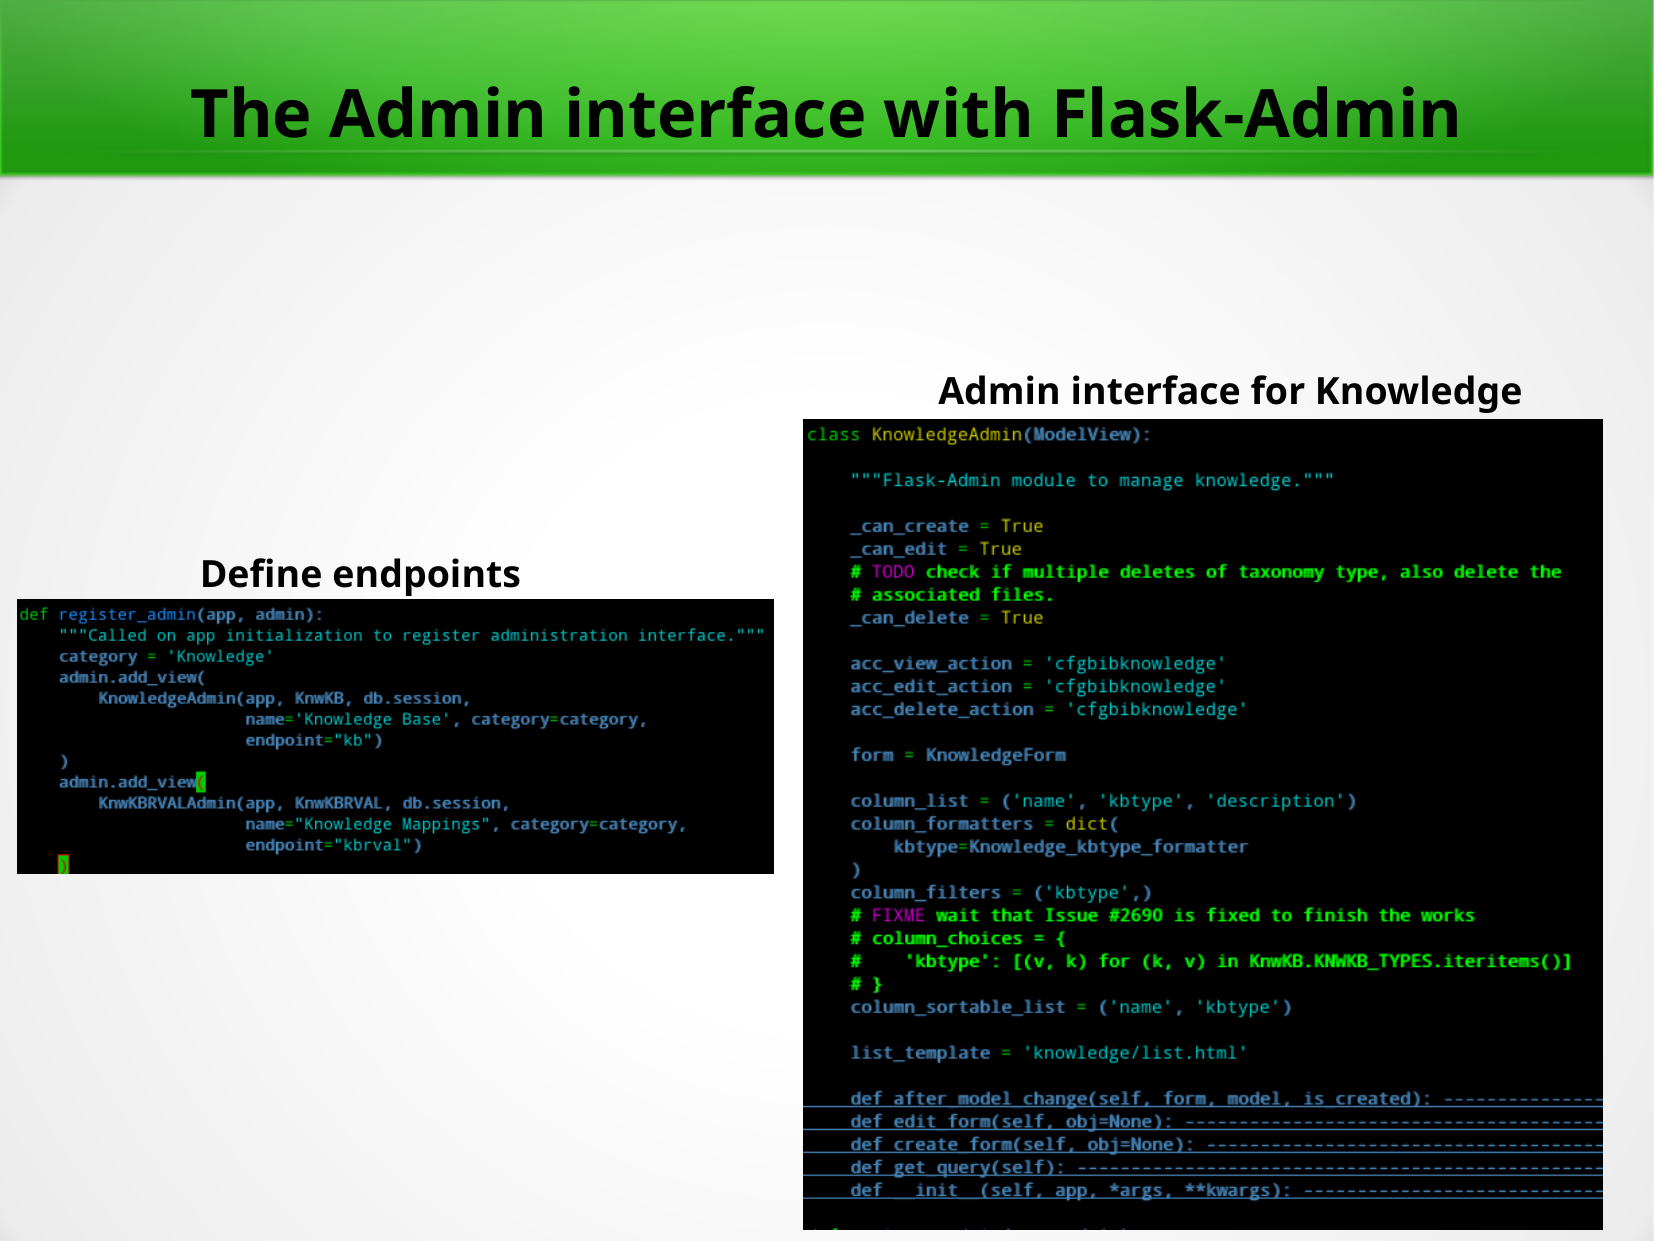

# The Admin interface with Flask-Admin
Admin interface for Knowledge
Define endpoints